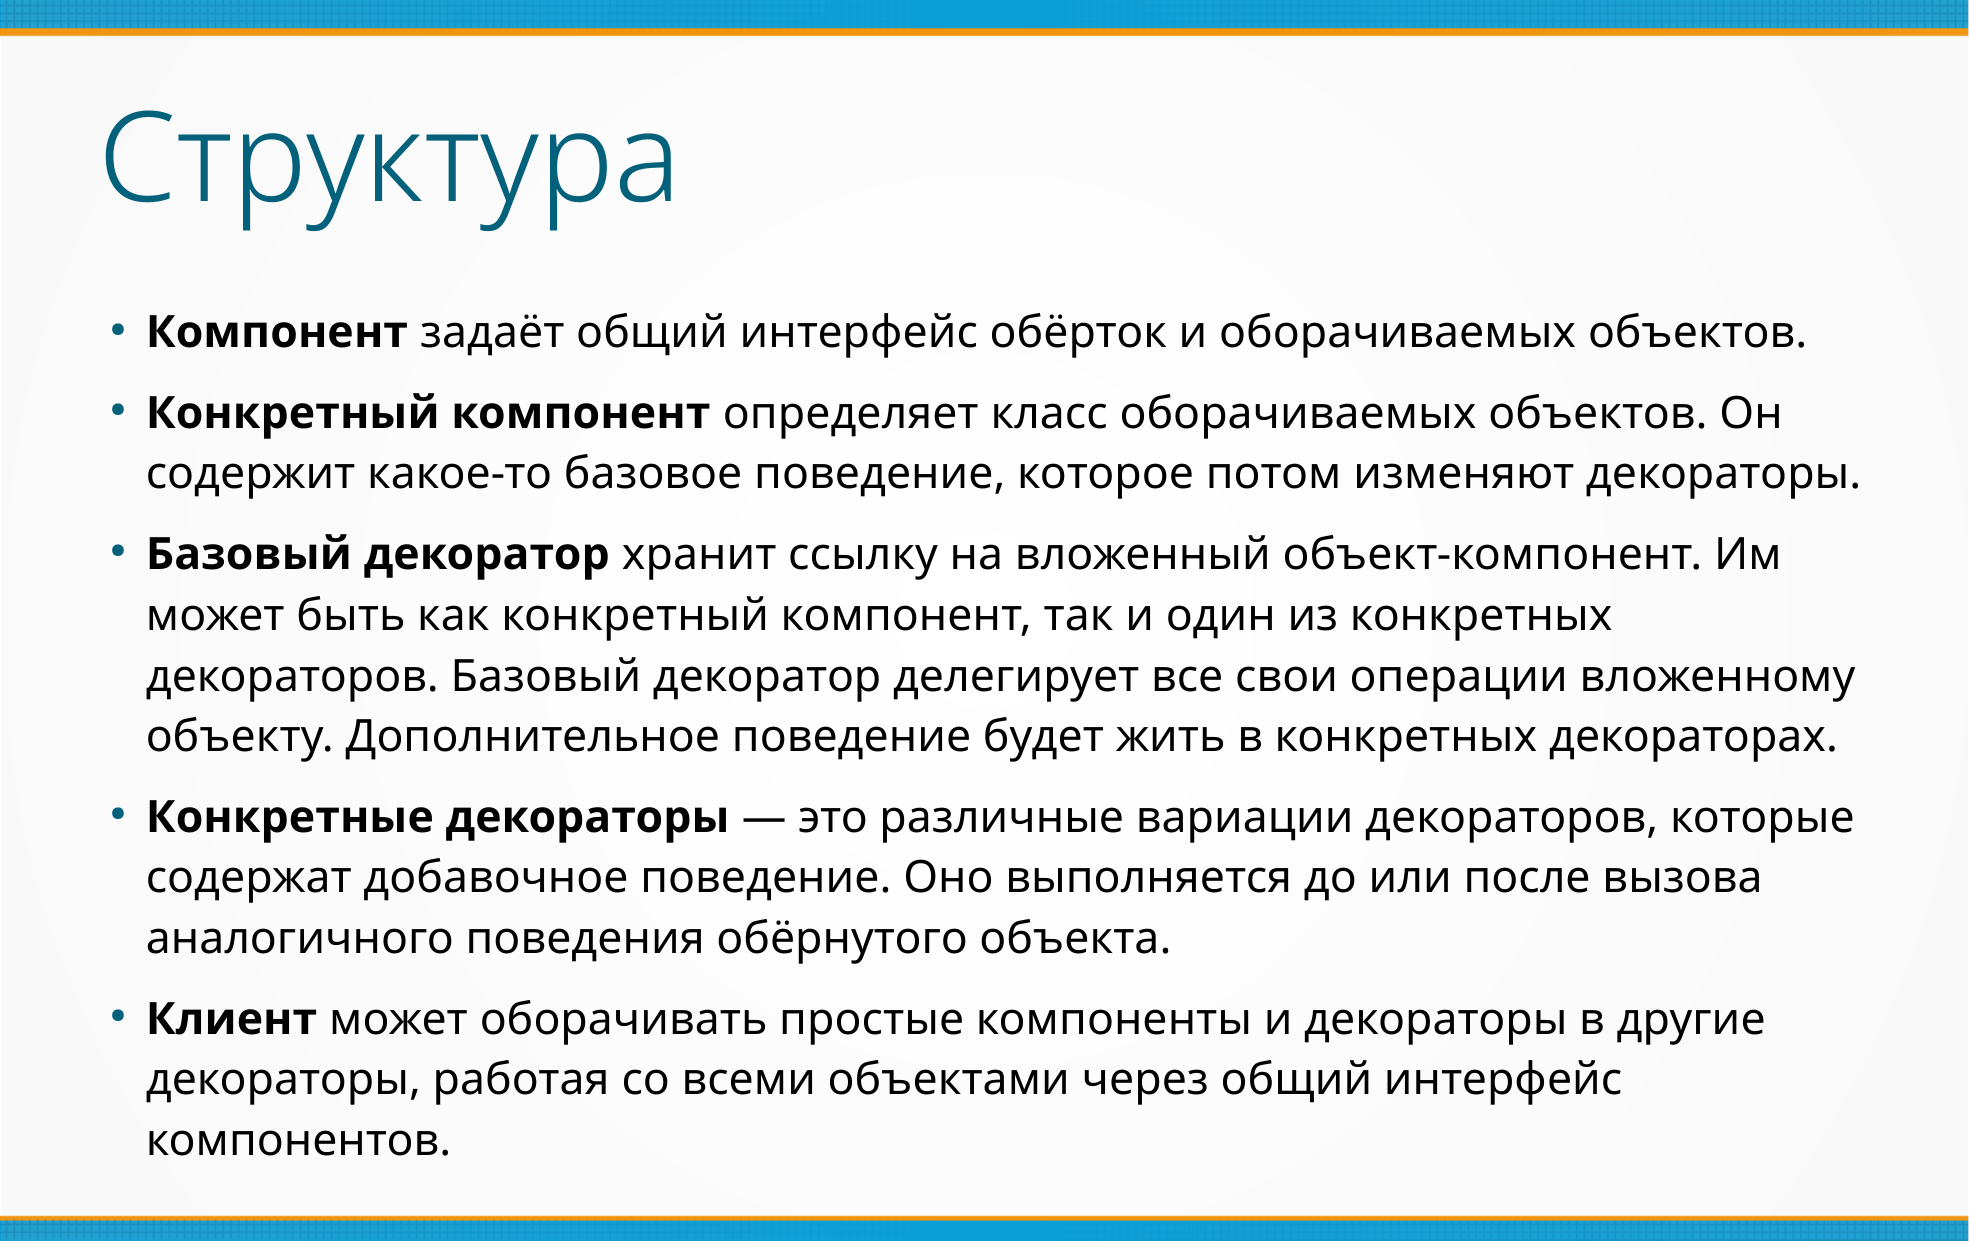

# Структура
Компонент задаёт общий интерфейс обёрток и оборачиваемых объектов.
Конкретный компонент определяет класс оборачиваемых объектов. Он содержит какое-то базовое поведение, которое потом изменяют декораторы.
Базовый декоратор хранит ссылку на вложенный объект-компонент. Им может быть как конкретный компонент, так и один из конкретных декораторов. Базовый декоратор делегирует все свои операции вложенному объекту. Дополнительное поведение будет жить в конкретных декораторах.
Конкретные декораторы — это различные вариации декораторов, которые содержат добавочное поведение. Оно выполняется до или после вызова аналогичного поведения обёрнутого объекта.
Клиент может оборачивать простые компоненты и декораторы в другие декораторы, работая со всеми объектами через общий интерфейс компонентов.